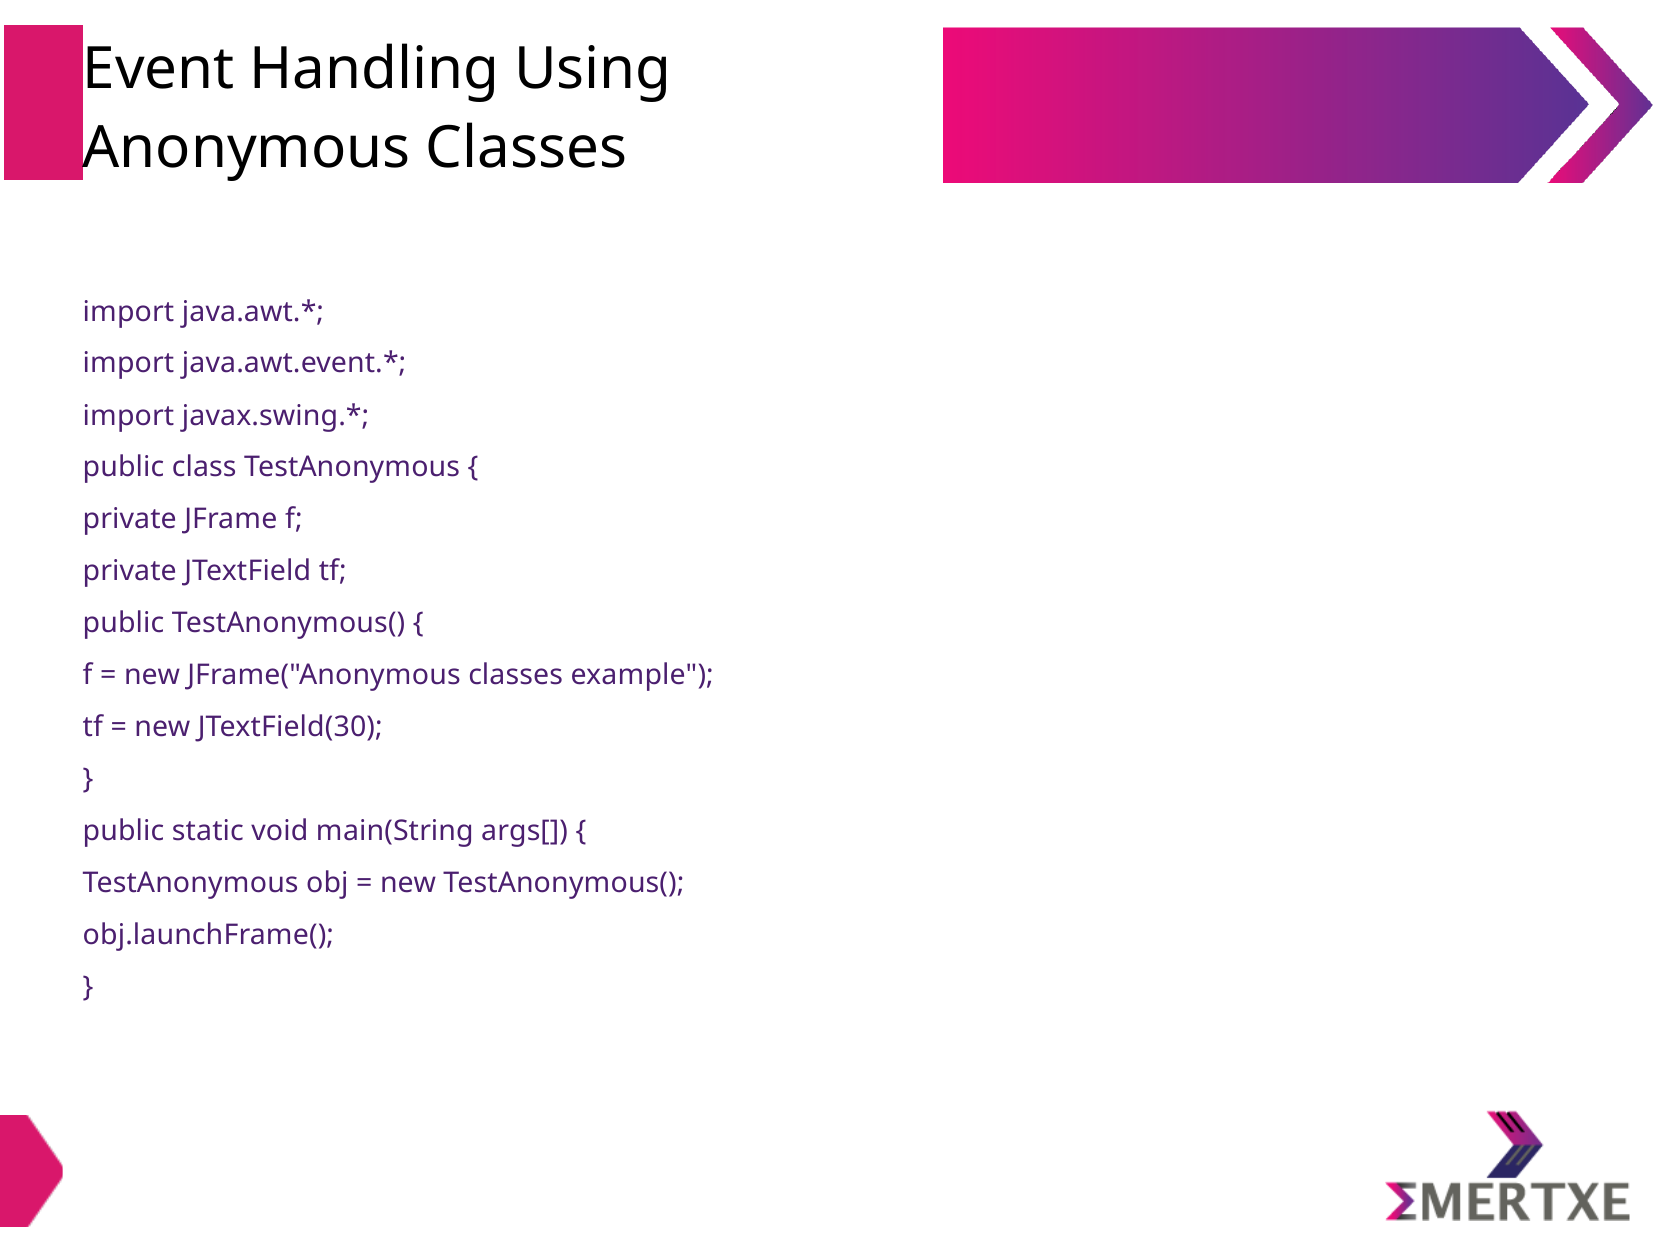

# Event Handling Using Anonymous Classes
import java.awt.*;
import java.awt.event.*;
import javax.swing.*;
public class TestAnonymous {
private JFrame f;
private JTextField tf;
public TestAnonymous() {
f = new JFrame("Anonymous classes example");
tf = new JTextField(30);
}
public static void main(String args[]) {
TestAnonymous obj = new TestAnonymous();
obj.launchFrame();
}